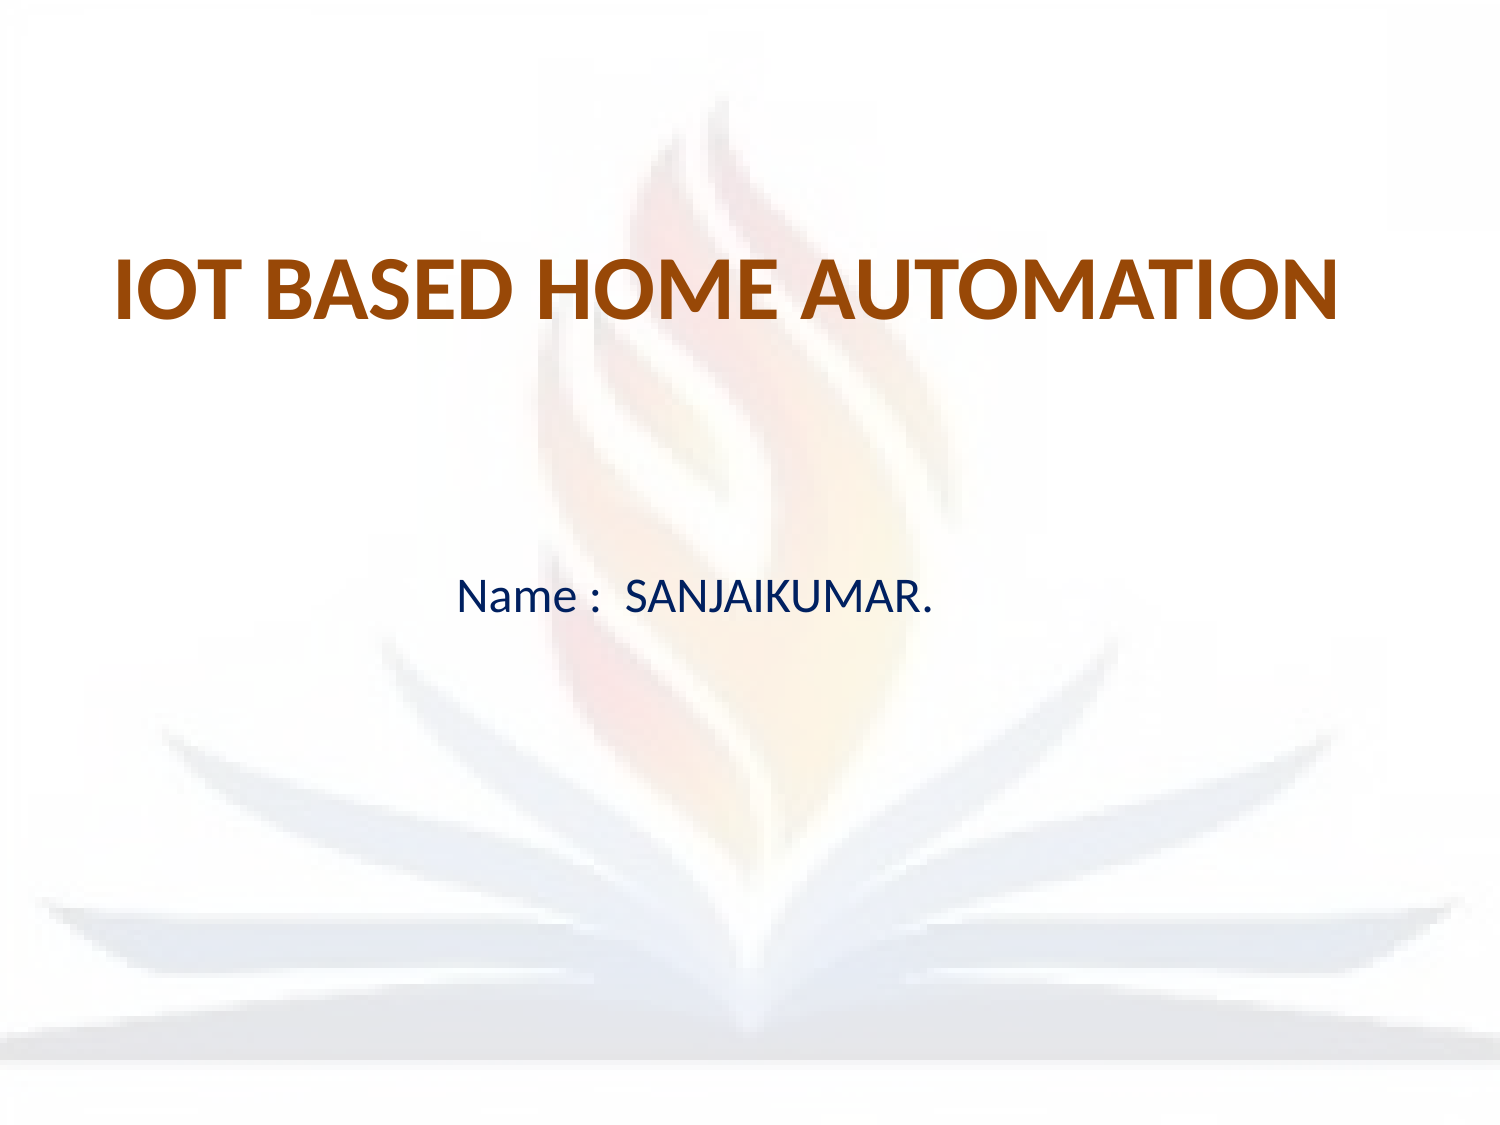

# IOT BASED HOME AUTOMATION
Name : SANJAIKUMAR.